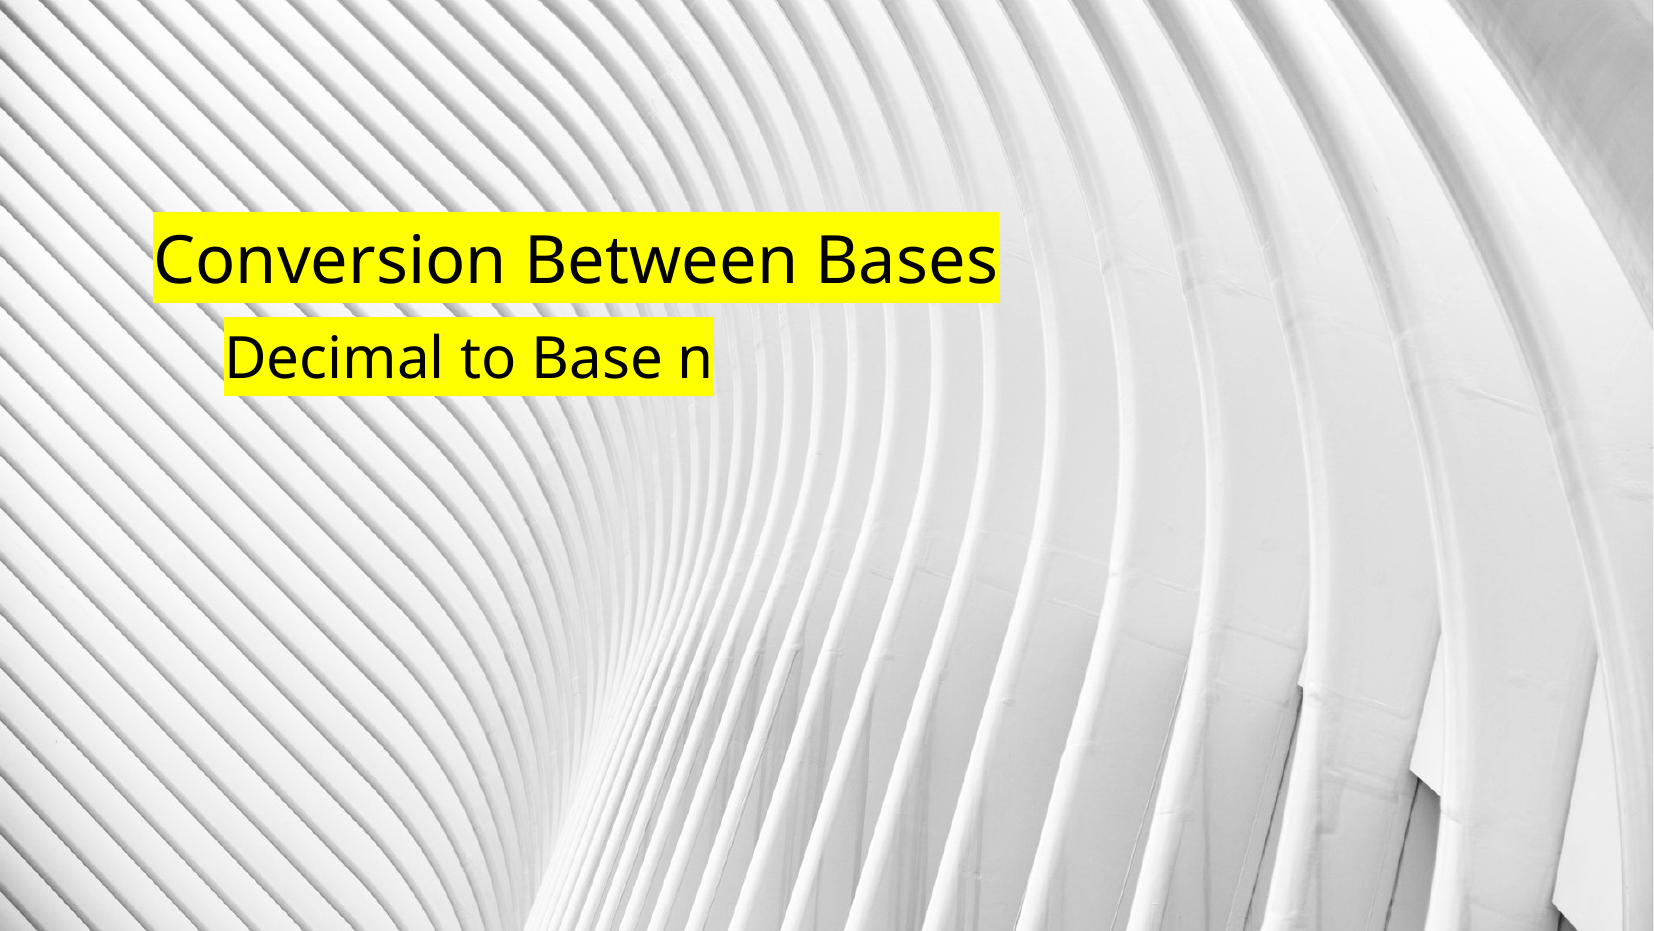

# Conversion Between Bases
Decimal to Base n